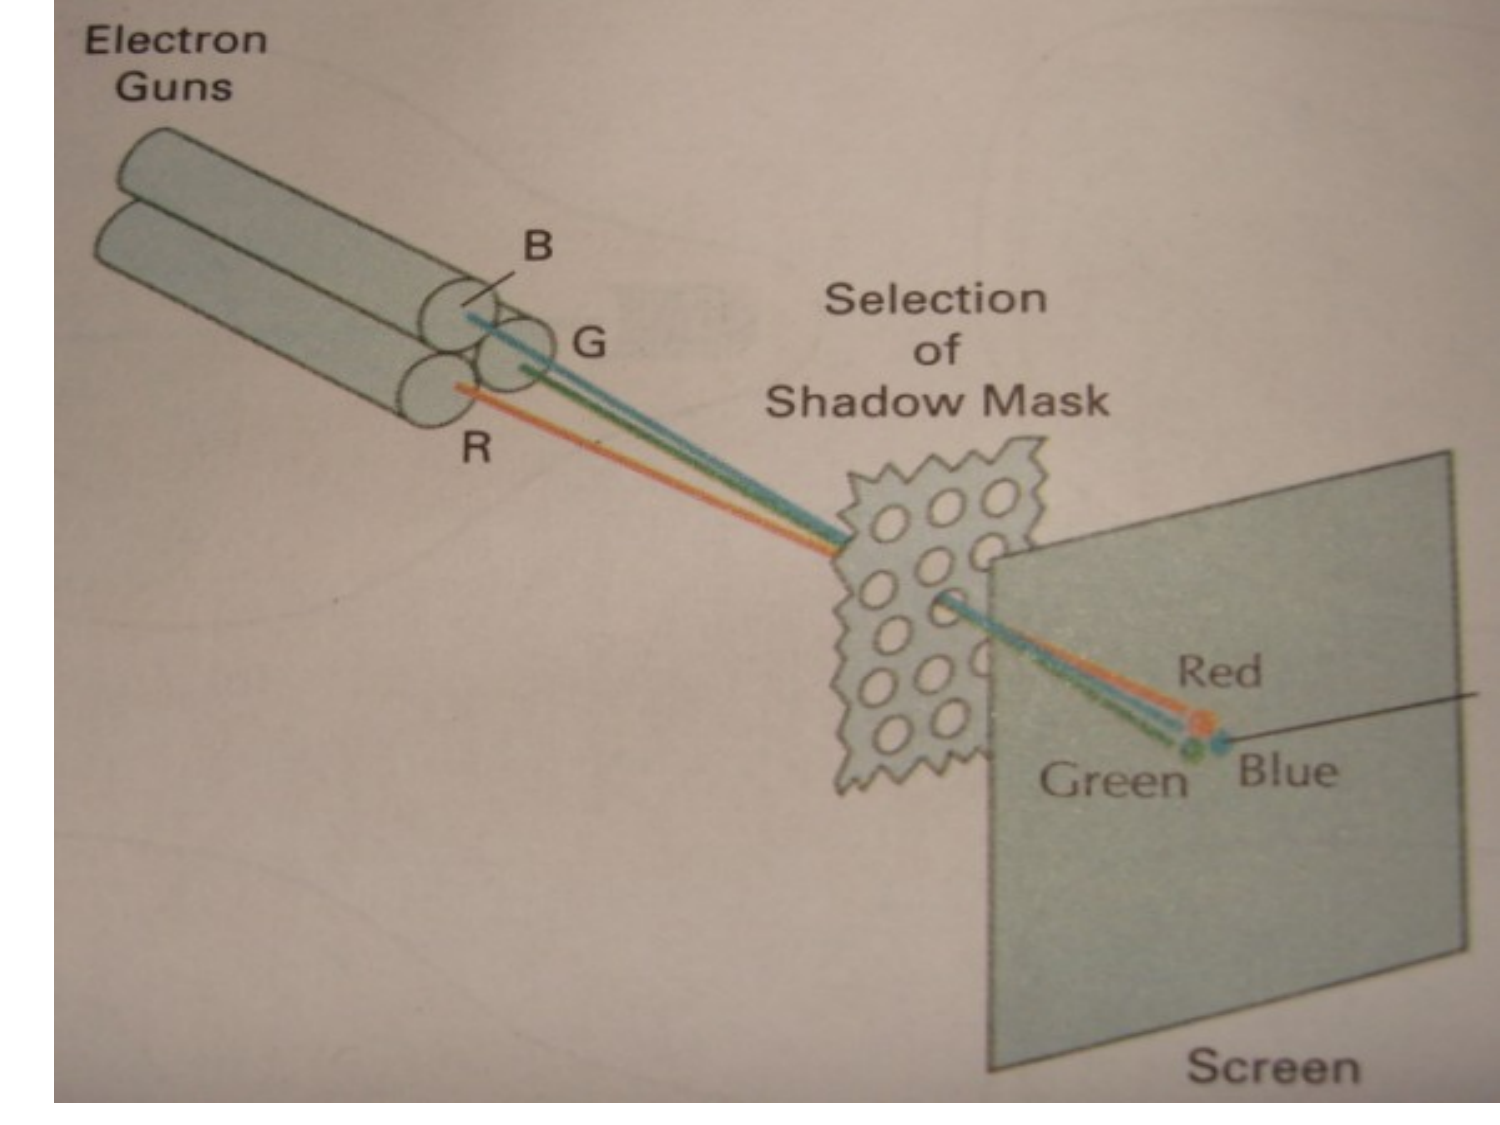

# Color CRT Monitors
Uses combination of phosphors that emit different colored light (usually Red, Green and Blue)
Two basic methods for color picture display
Beam penetration method
Two layers of phosphor outer red layer and inner green layer
slow electron strikes outer to produce red and faster strikes inner layer to produce green color while intermediate produces orange and yellow
Only four colors are possible
Shadow mask method
Has three phosphor color dots (RGB) for each pixel position
Three electron guns one for each color dot
A shadow mask grid with holes aligned with the phosphor dot patterns
Electron beams passed from a hole of shadow mask activate the phosphor dot pattern to display color picture
Prepared By: Dipesh Gautam